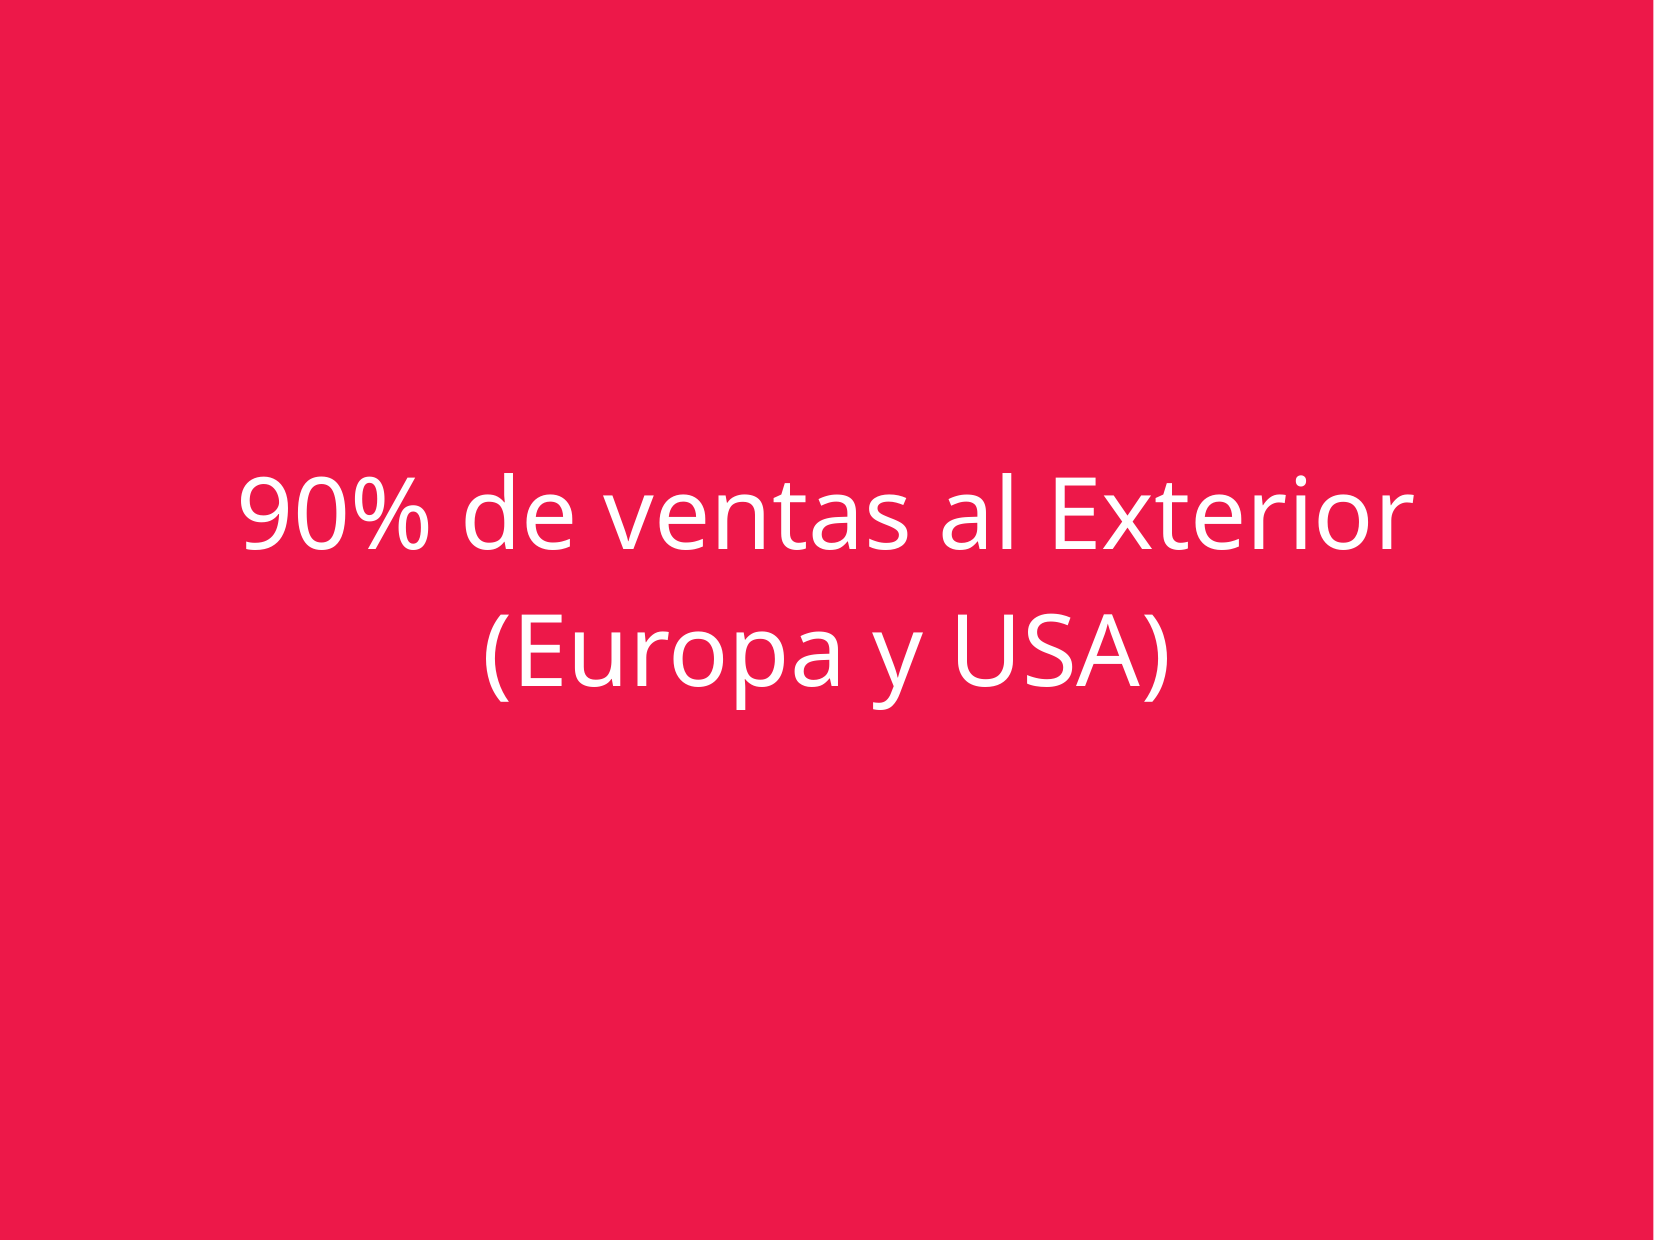

# 90% de ventas al Exterior
(Europa y USA)